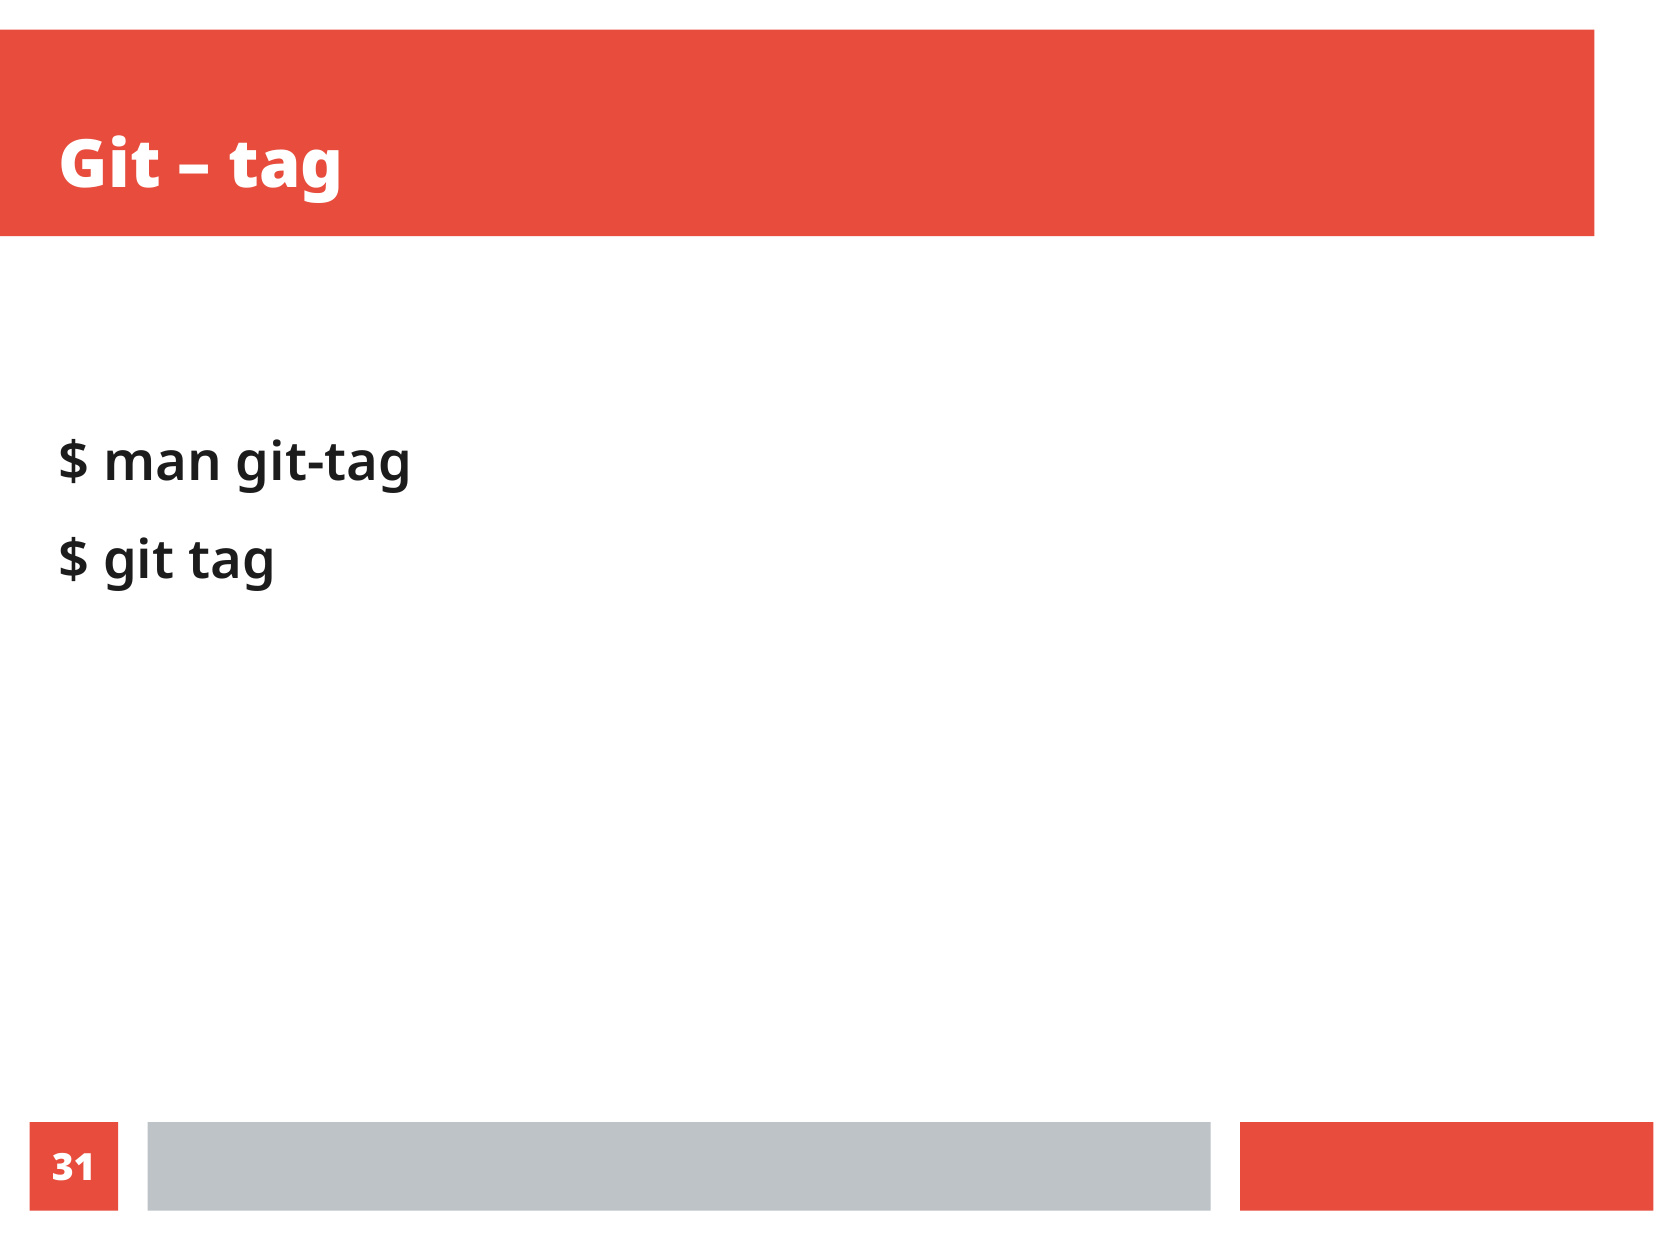

# Git – tag
$ man git-tag
$ git tag
31